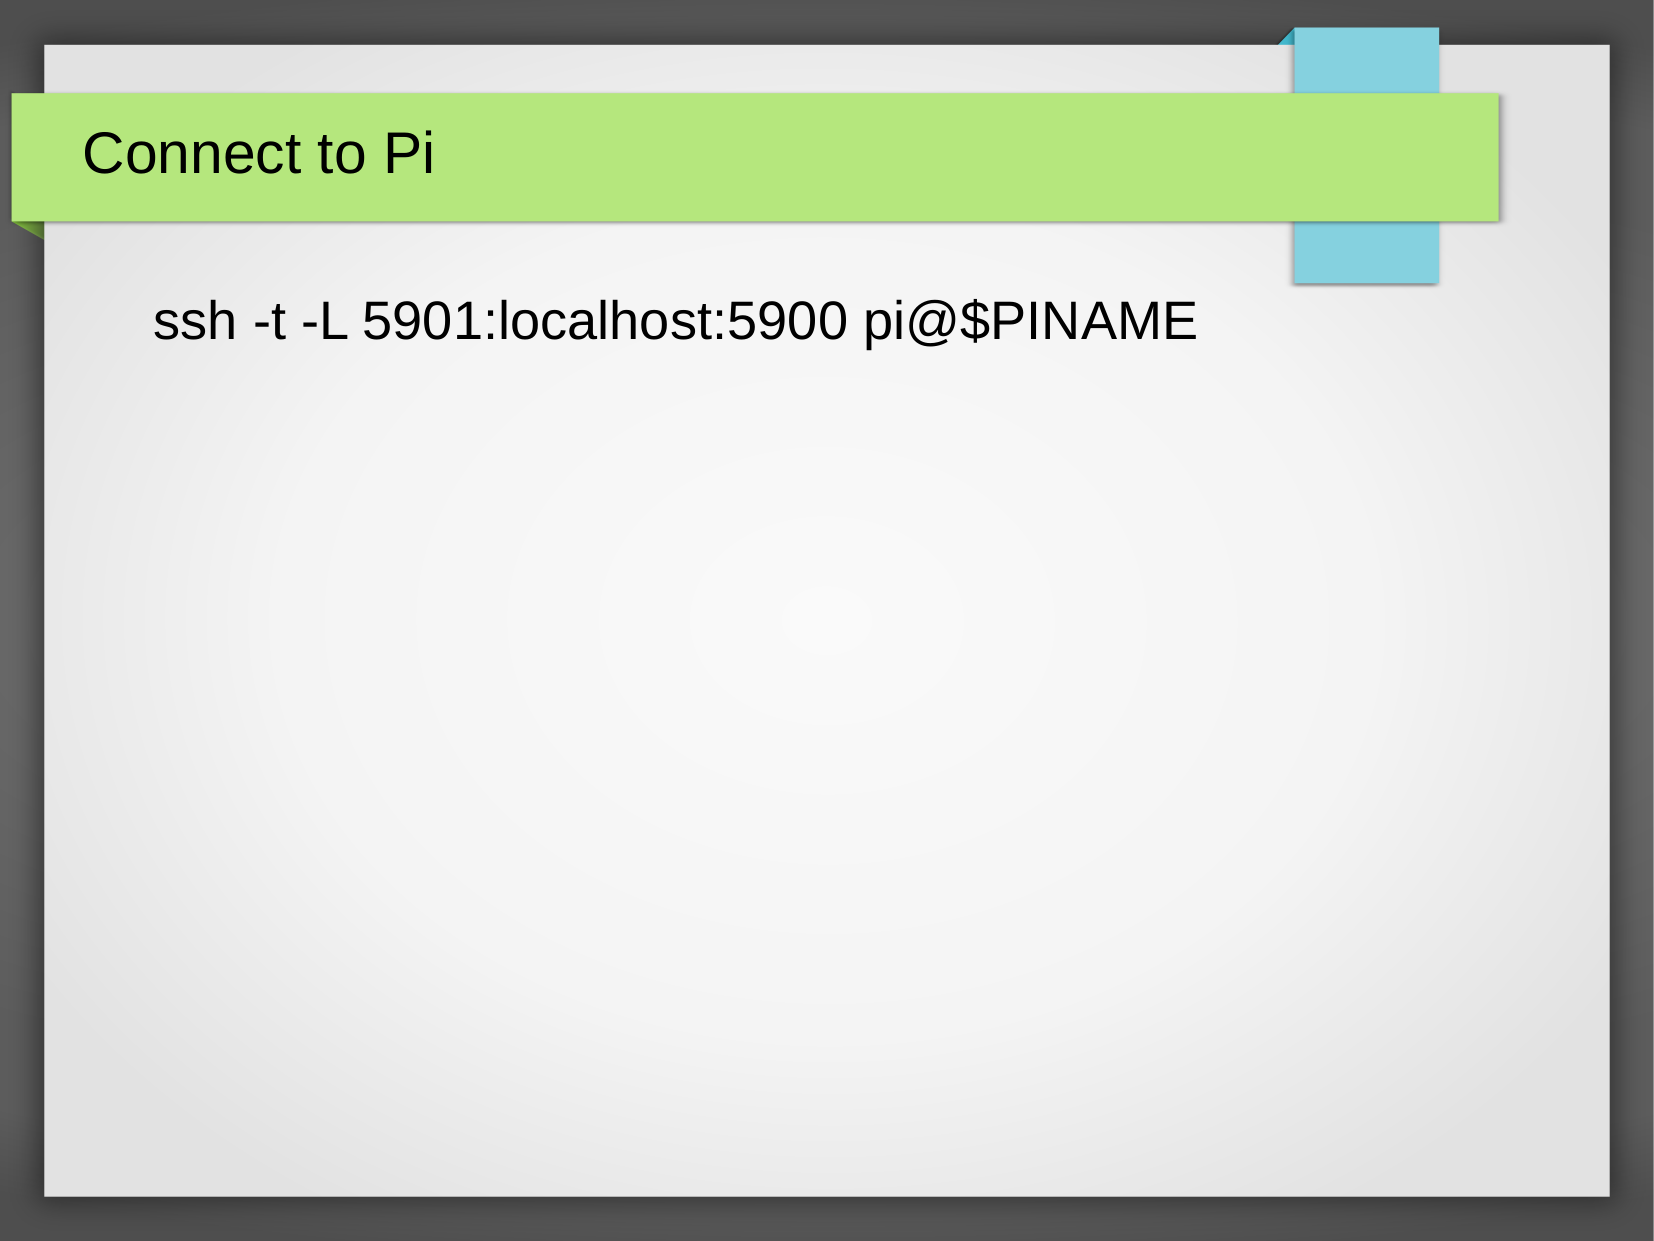

# Connect to Pi
ssh -t -L 5901:localhost:5900 pi@$PINAME